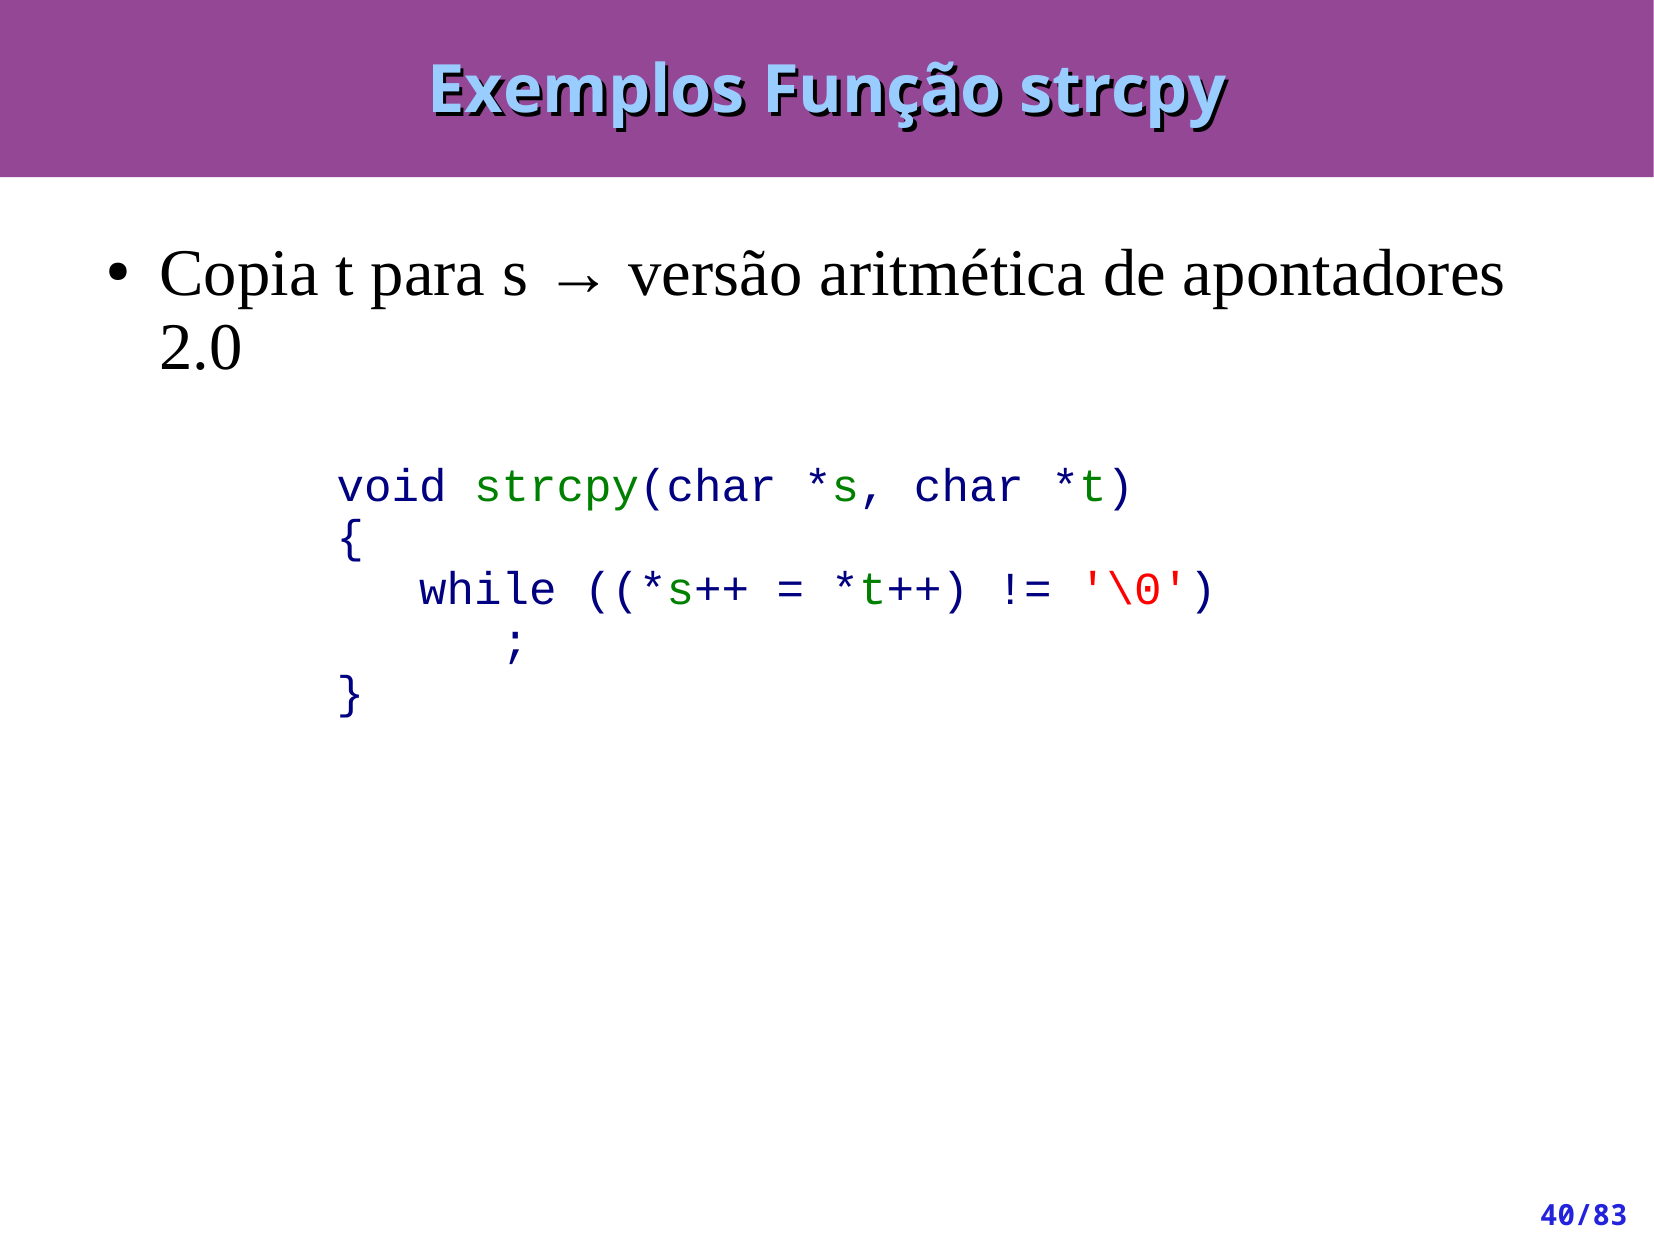

# Exemplos Função strcpy
Copia t para s → versão aritmética de apontadores 2.0
void strcpy(char *s, char *t)
{
 while ((*s++ = *t++) != '\0')
 ;
}
40